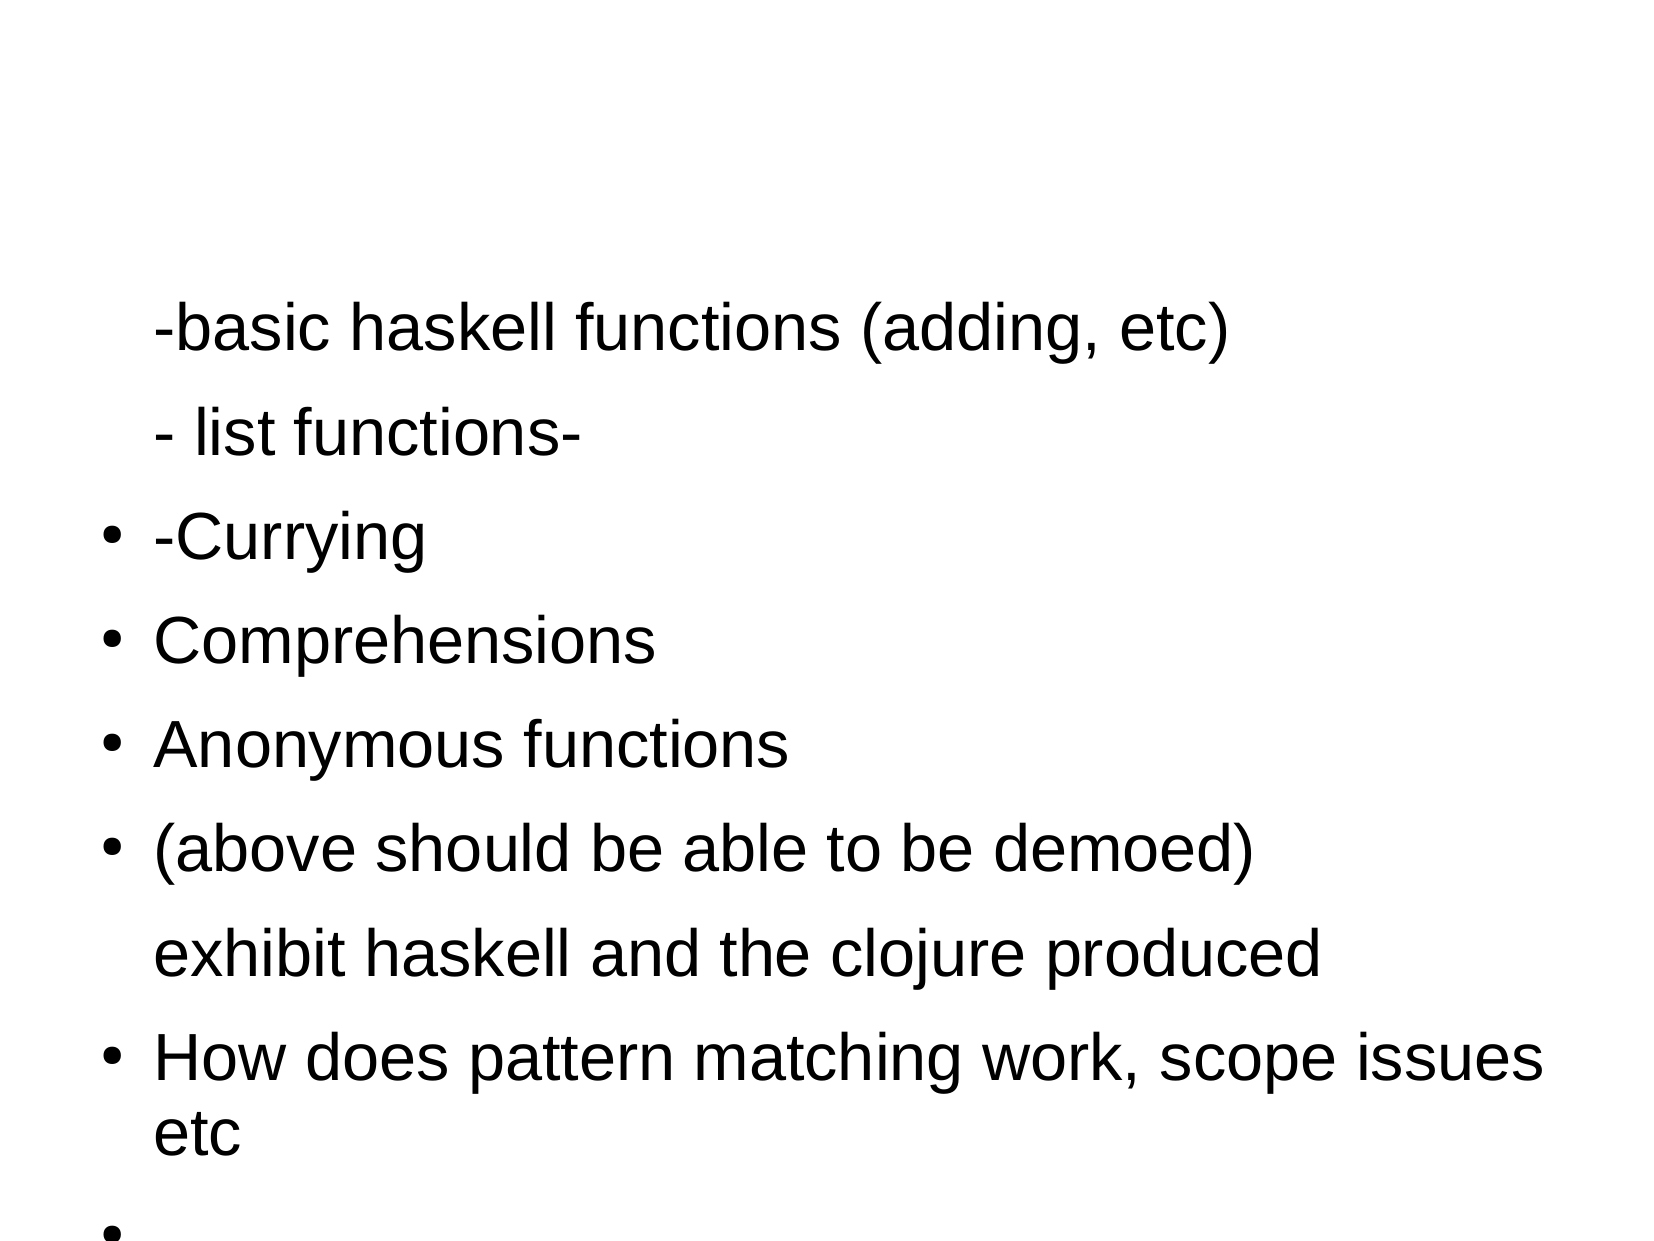

#
-basic haskell functions (adding, etc)
- list functions-
-Currying
Comprehensions
Anonymous functions
(above should be able to be demoed)
exhibit haskell and the clojure produced
How does pattern matching work, scope issues etc